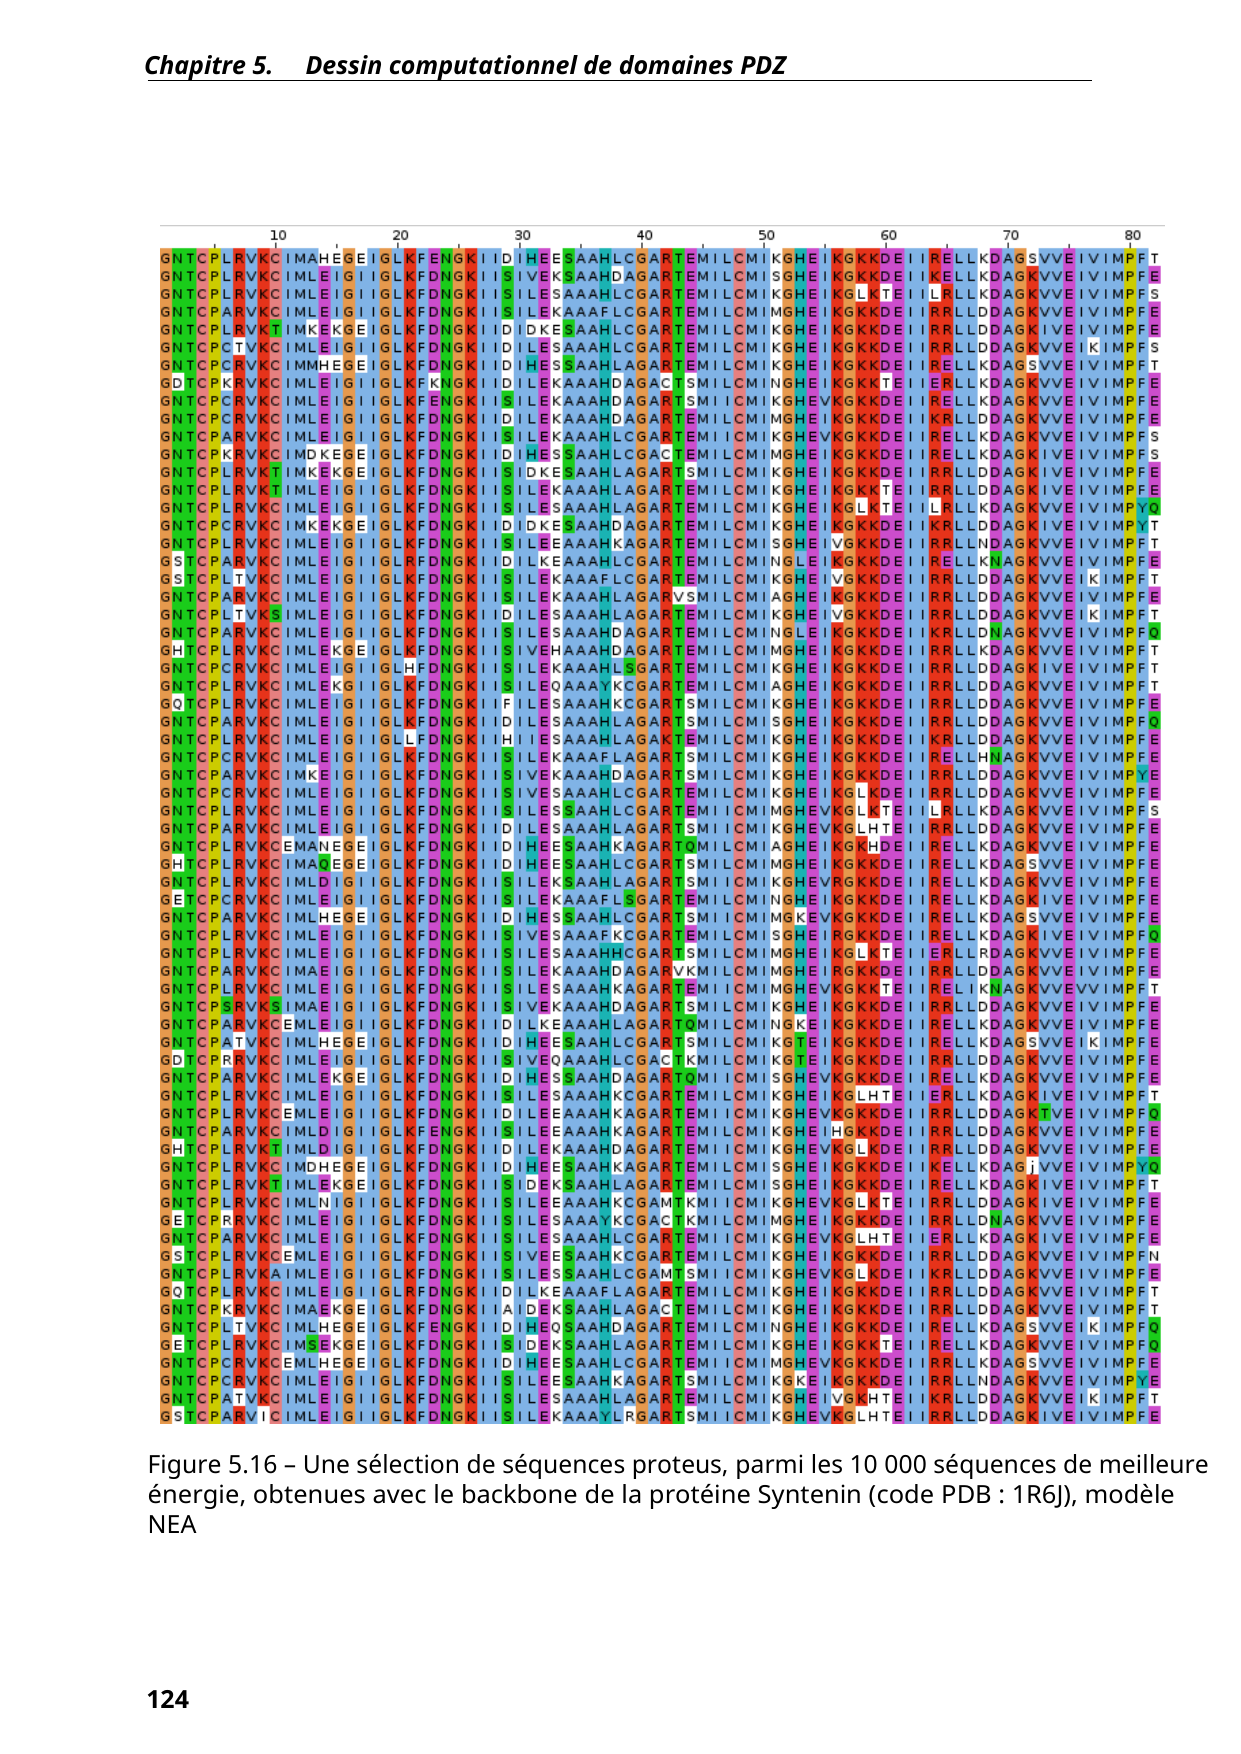

Chapitre 5.
Dessin computationnel de domaines PDZ
Figure 5.16 – Une sélection de séquences proteus, parmi les 10 000 séquences de meilleure
énergie, obtenues avec le backbone de la protéine Syntenin (code PDB : 1R6J), modèle
NEA
124